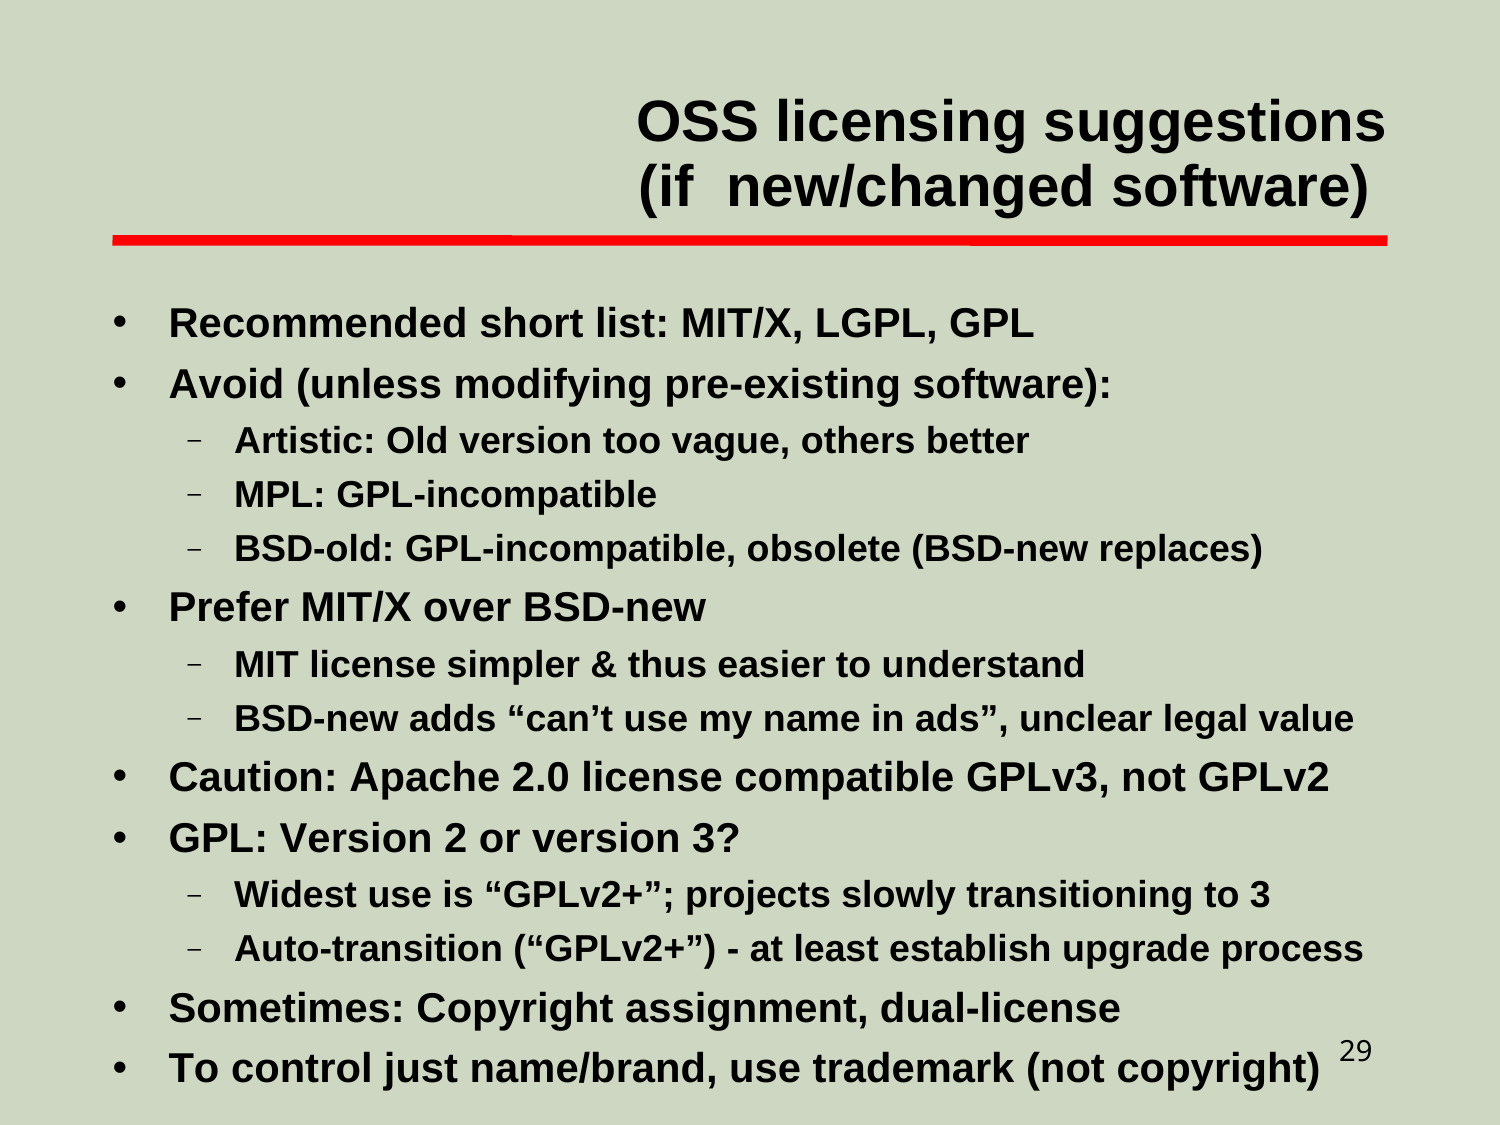

# OSS licensing suggestions (if new/changed software)
Recommended short list: MIT/X, LGPL, GPL
Avoid (unless modifying pre-existing software):
Artistic: Old version too vague, others better
MPL: GPL-incompatible
BSD-old: GPL-incompatible, obsolete (BSD-new replaces)
Prefer MIT/X over BSD-new
MIT license simpler & thus easier to understand
BSD-new adds “can’t use my name in ads”, unclear legal value
Caution: Apache 2.0 license compatible GPLv3, not GPLv2
GPL: Version 2 or version 3?
Widest use is “GPLv2+”; projects slowly transitioning to 3
Auto-transition (“GPLv2+”) - at least establish upgrade process
Sometimes: Copyright assignment, dual-license
To control just name/brand, use trademark (not copyright)